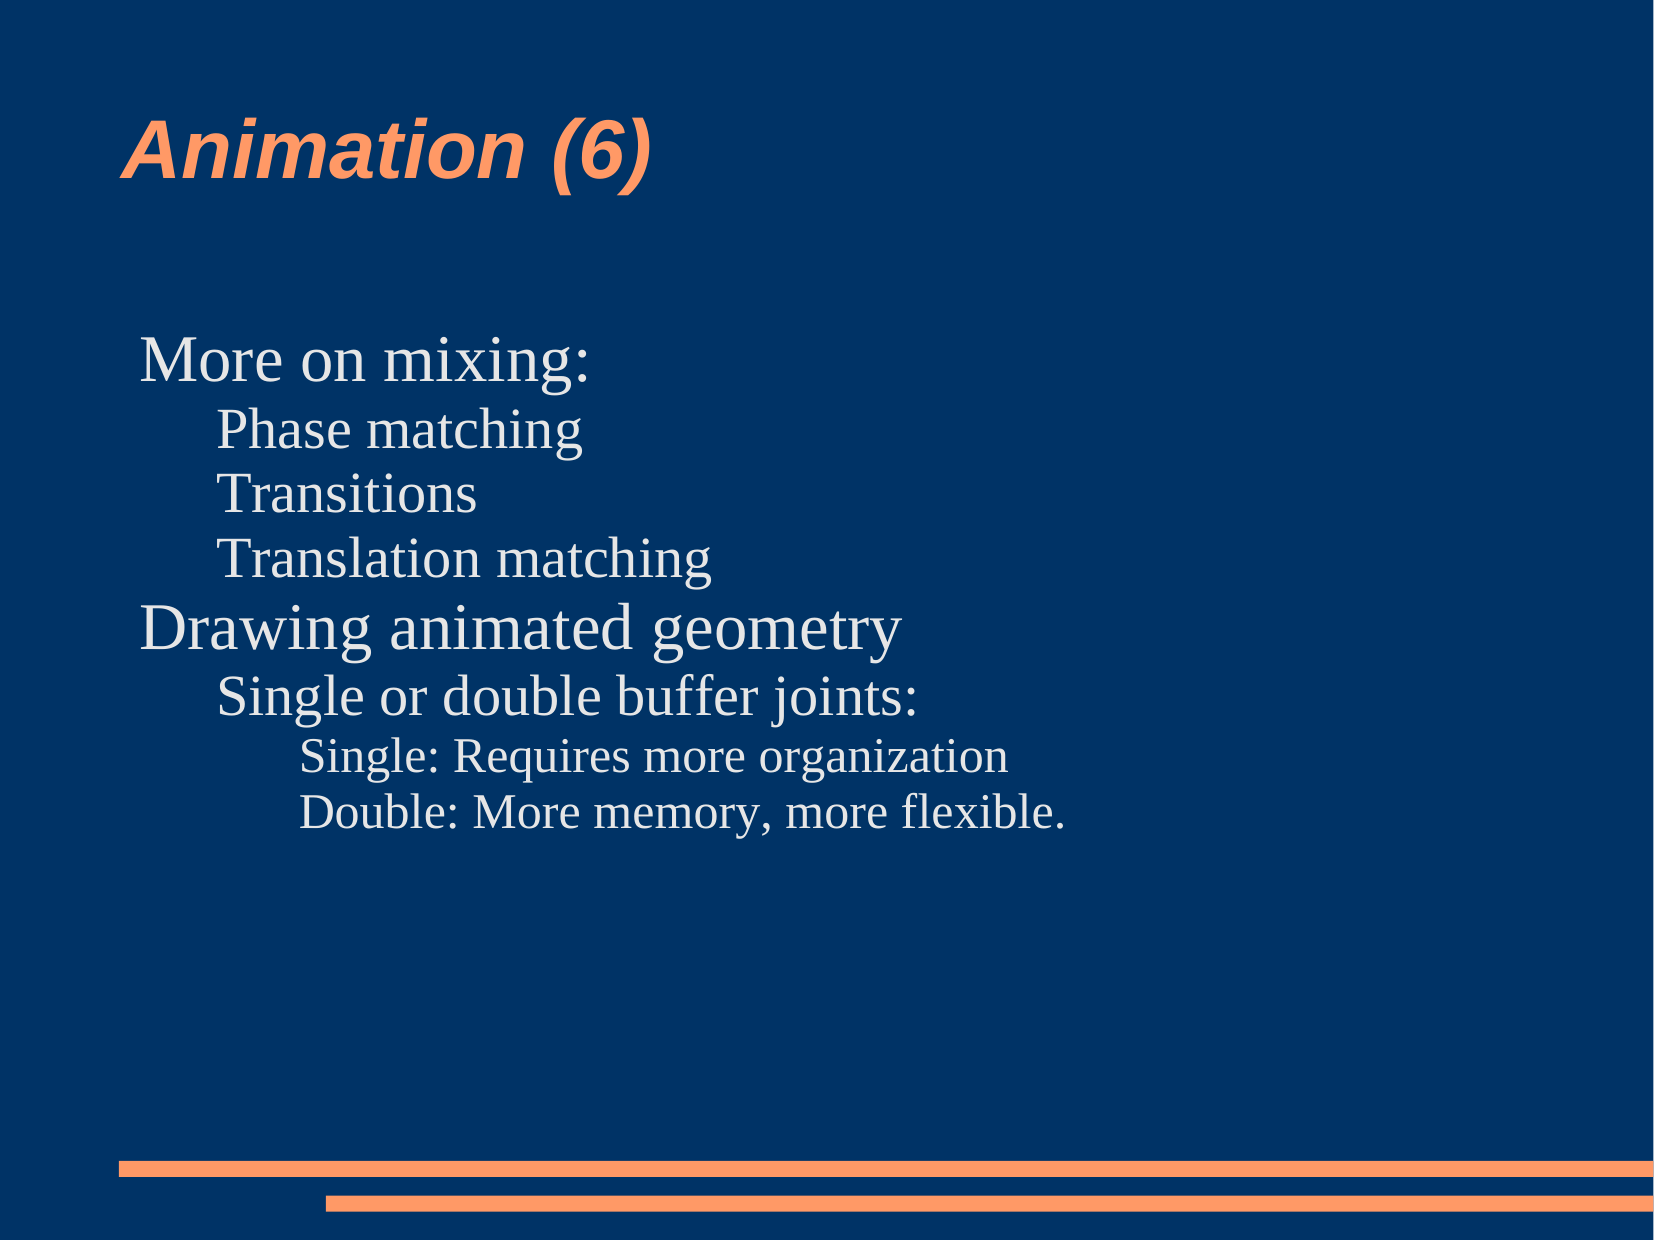

# Animation (6)
More on mixing:
Phase matching
Transitions
Translation matching
Drawing animated geometry
Single or double buffer joints:
Single: Requires more organization
Double: More memory, more flexible.